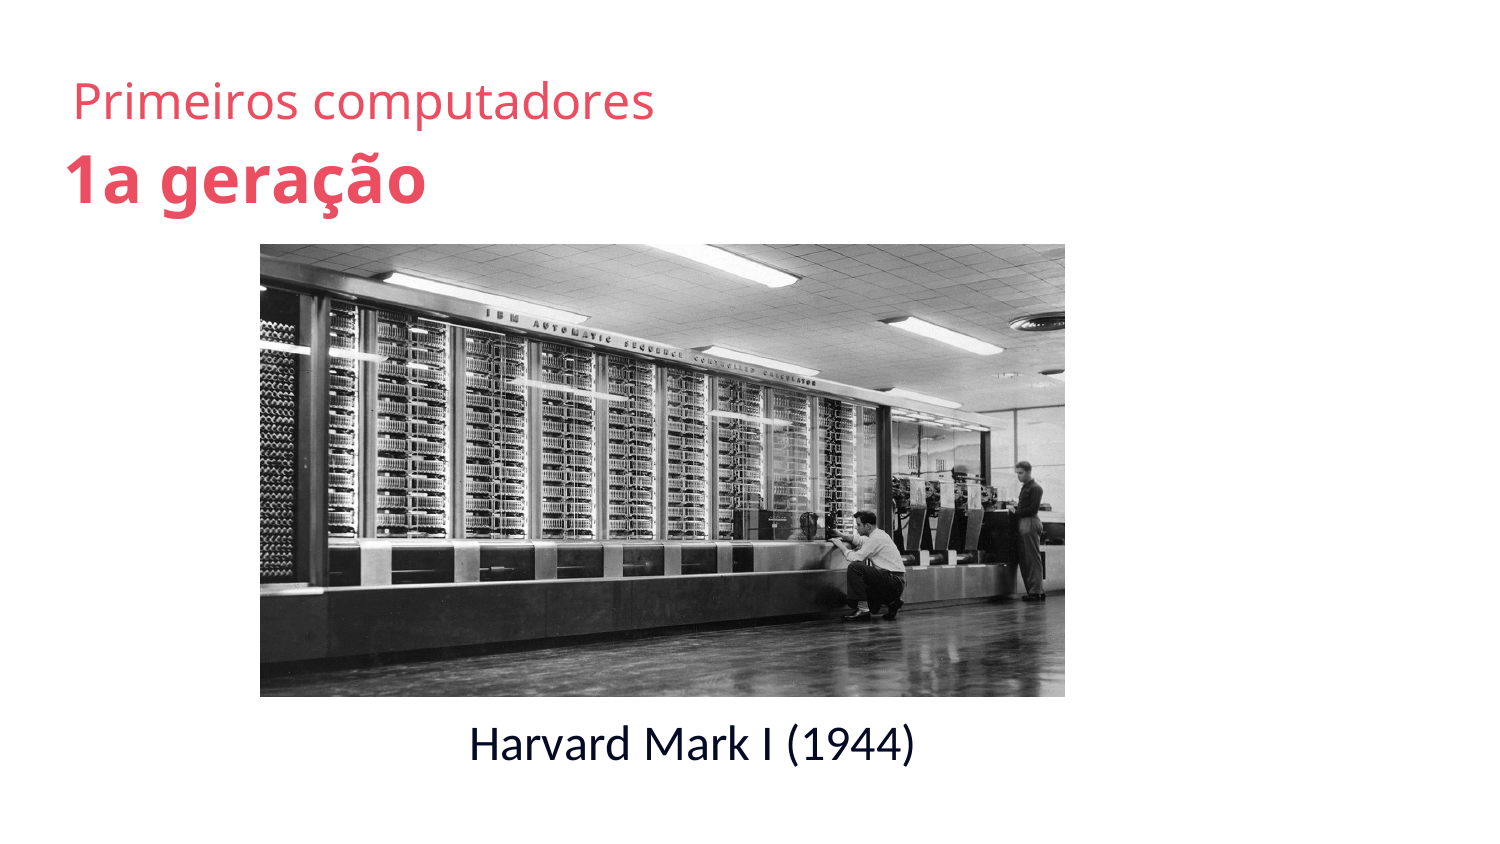

Primeiros computadores
1a geração
Harvard Mark I (1944)